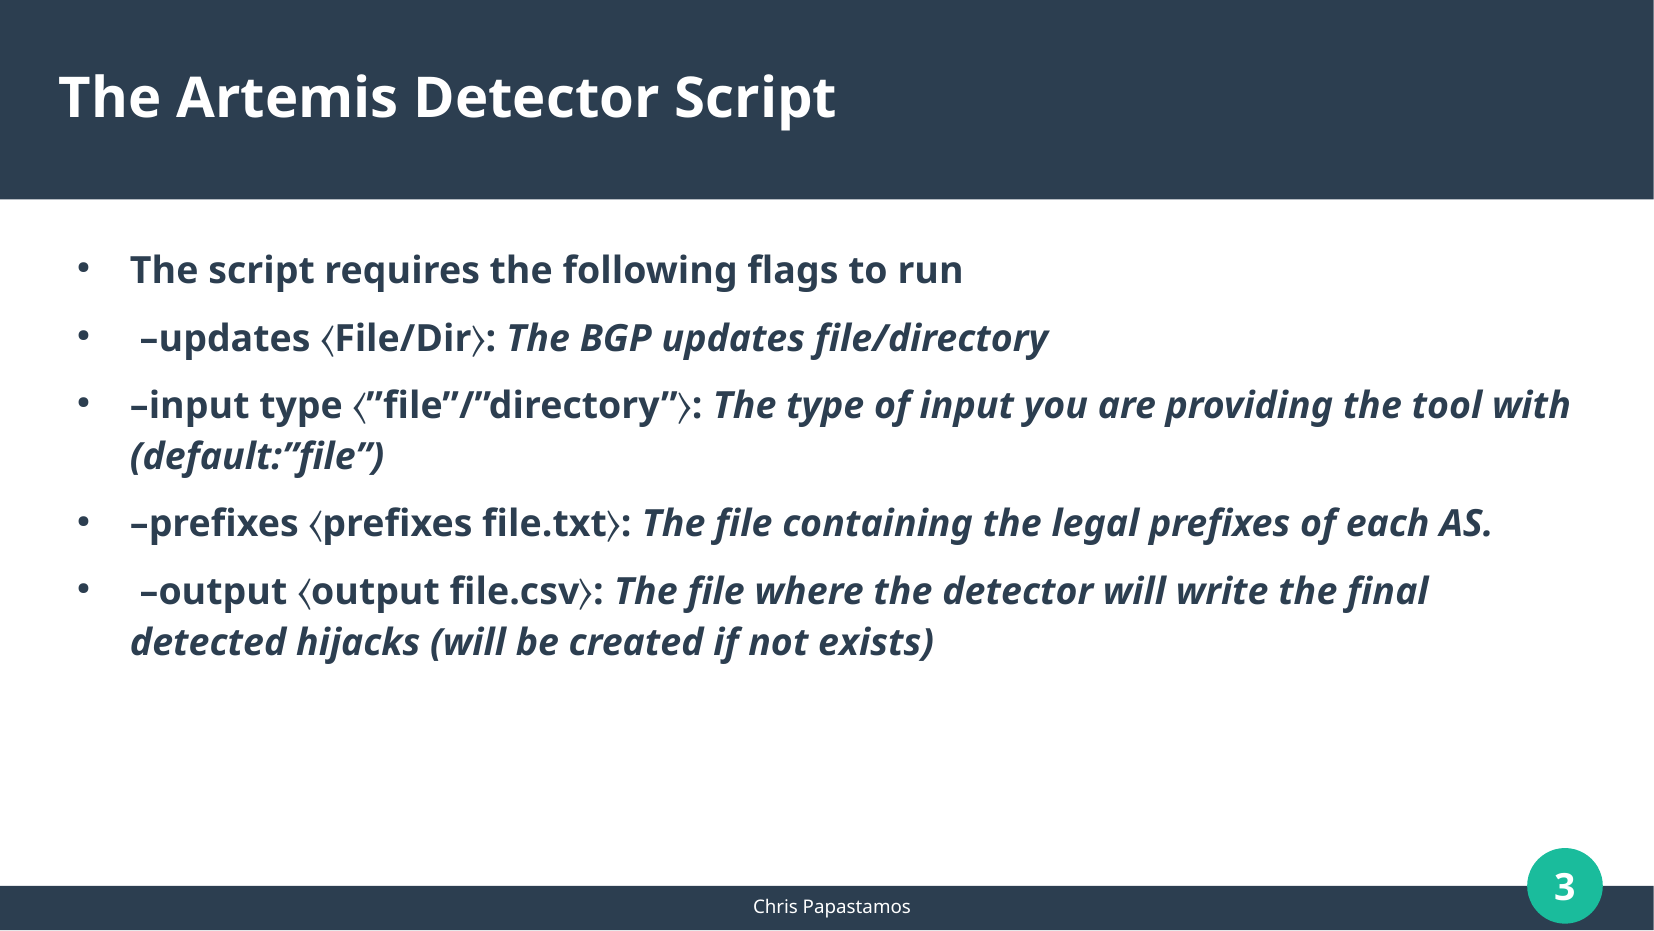

# The Artemis Detector Script
The script requires the following flags to run
 –updates 〈File/Dir〉: The BGP updates file/directory
–input type 〈”file”/”directory”〉: The type of input you are providing the tool with (default:”file”)
–prefixes 〈prefixes file.txt〉: The file containing the legal prefixes of each AS.
 –output 〈output file.csv〉: The file where the detector will write the final detected hijacks (will be created if not exists)
Chris Papastamos